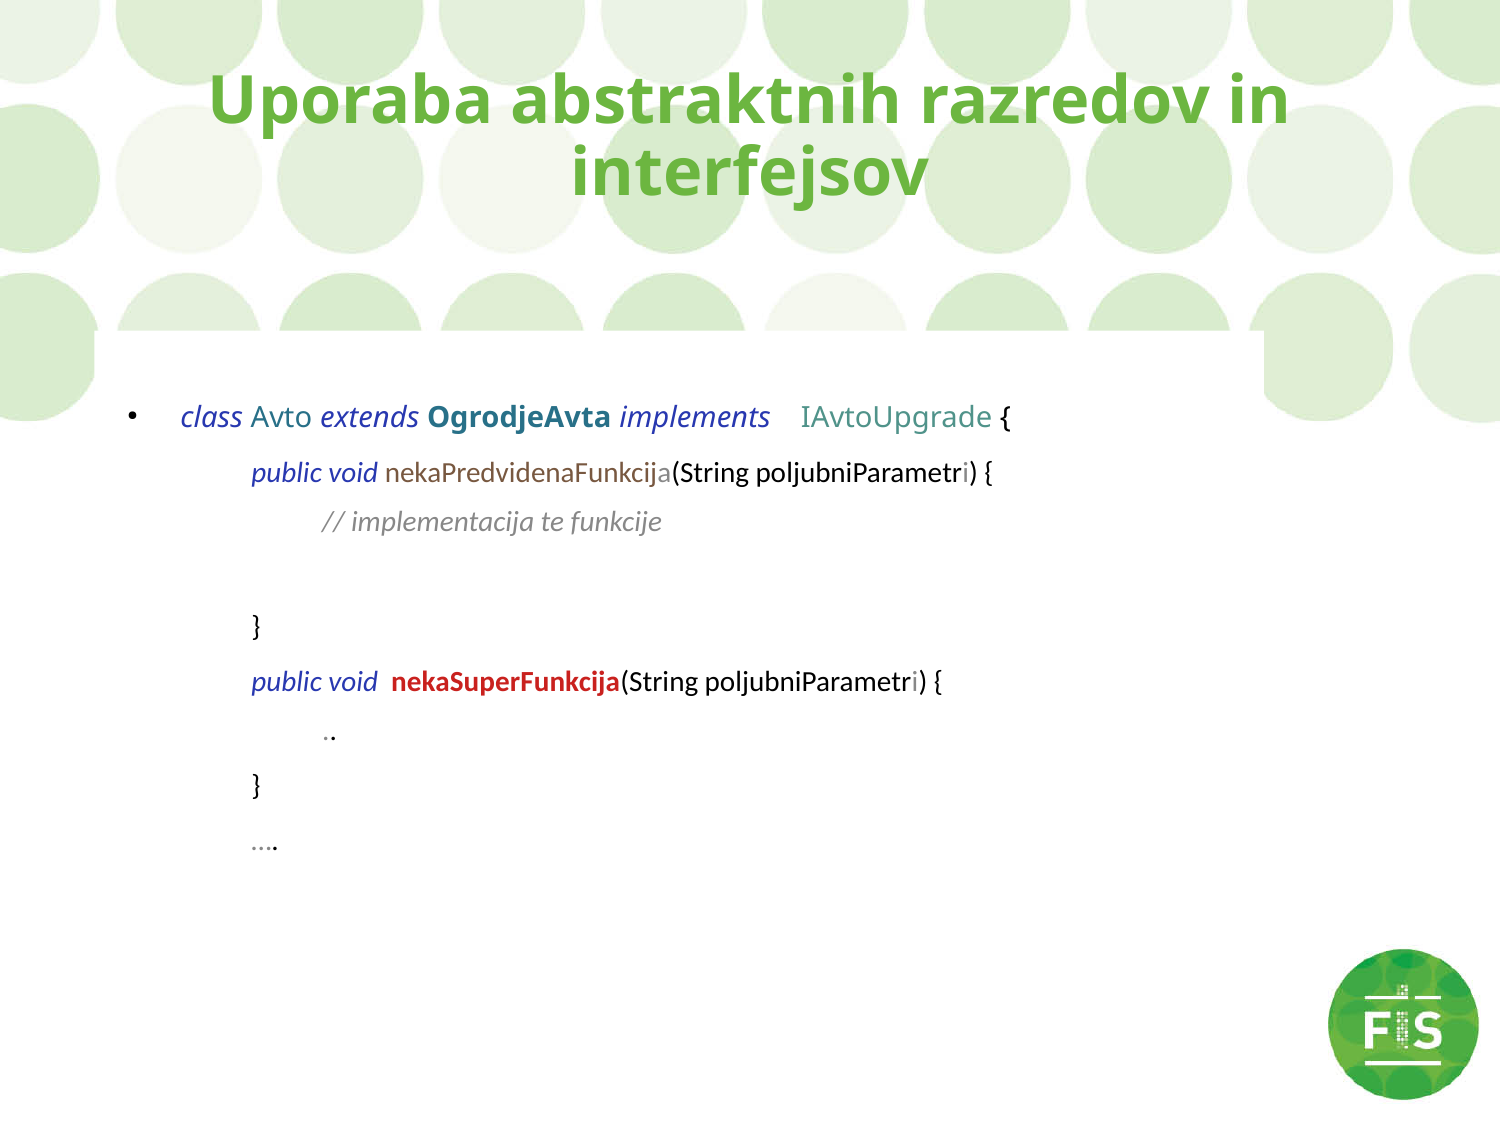

# Uporaba abstraktnih razredov in interfejsov
class Avto extends OgrodjeAvta implements IAvtoUpgrade {
public void nekaPredvidenaFunkcija(String poljubniParametri) {
// implementacija te funkcije
}
public void nekaSuperFunkcija(String poljubniParametri) {
..
}
….